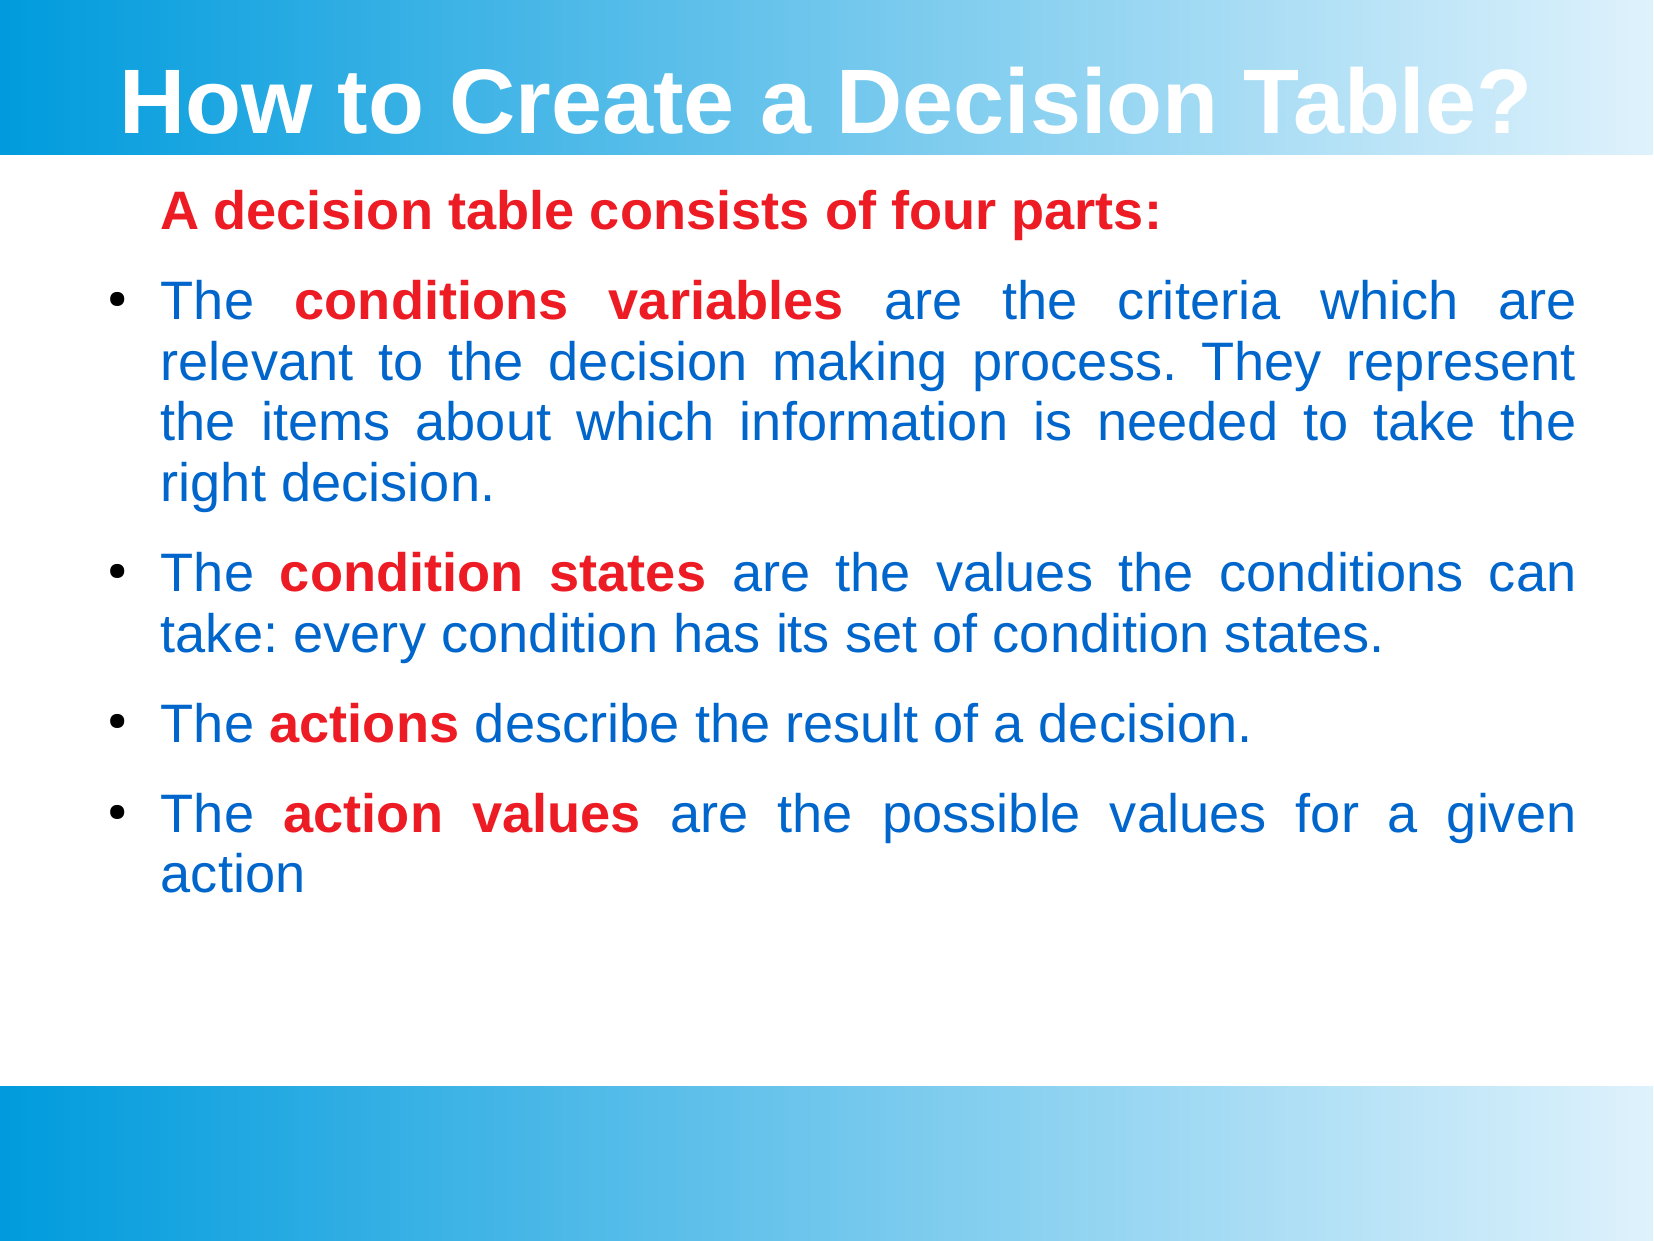

# How to Create a Decision Table?
A decision table consists of four parts:
The conditions variables are the criteria which are relevant to the decision making process. They represent the items about which information is needed to take the right decision.
The condition states are the values the conditions can take: every condition has its set of condition states.
The actions describe the result of a decision.
The action values are the possible values for a given action